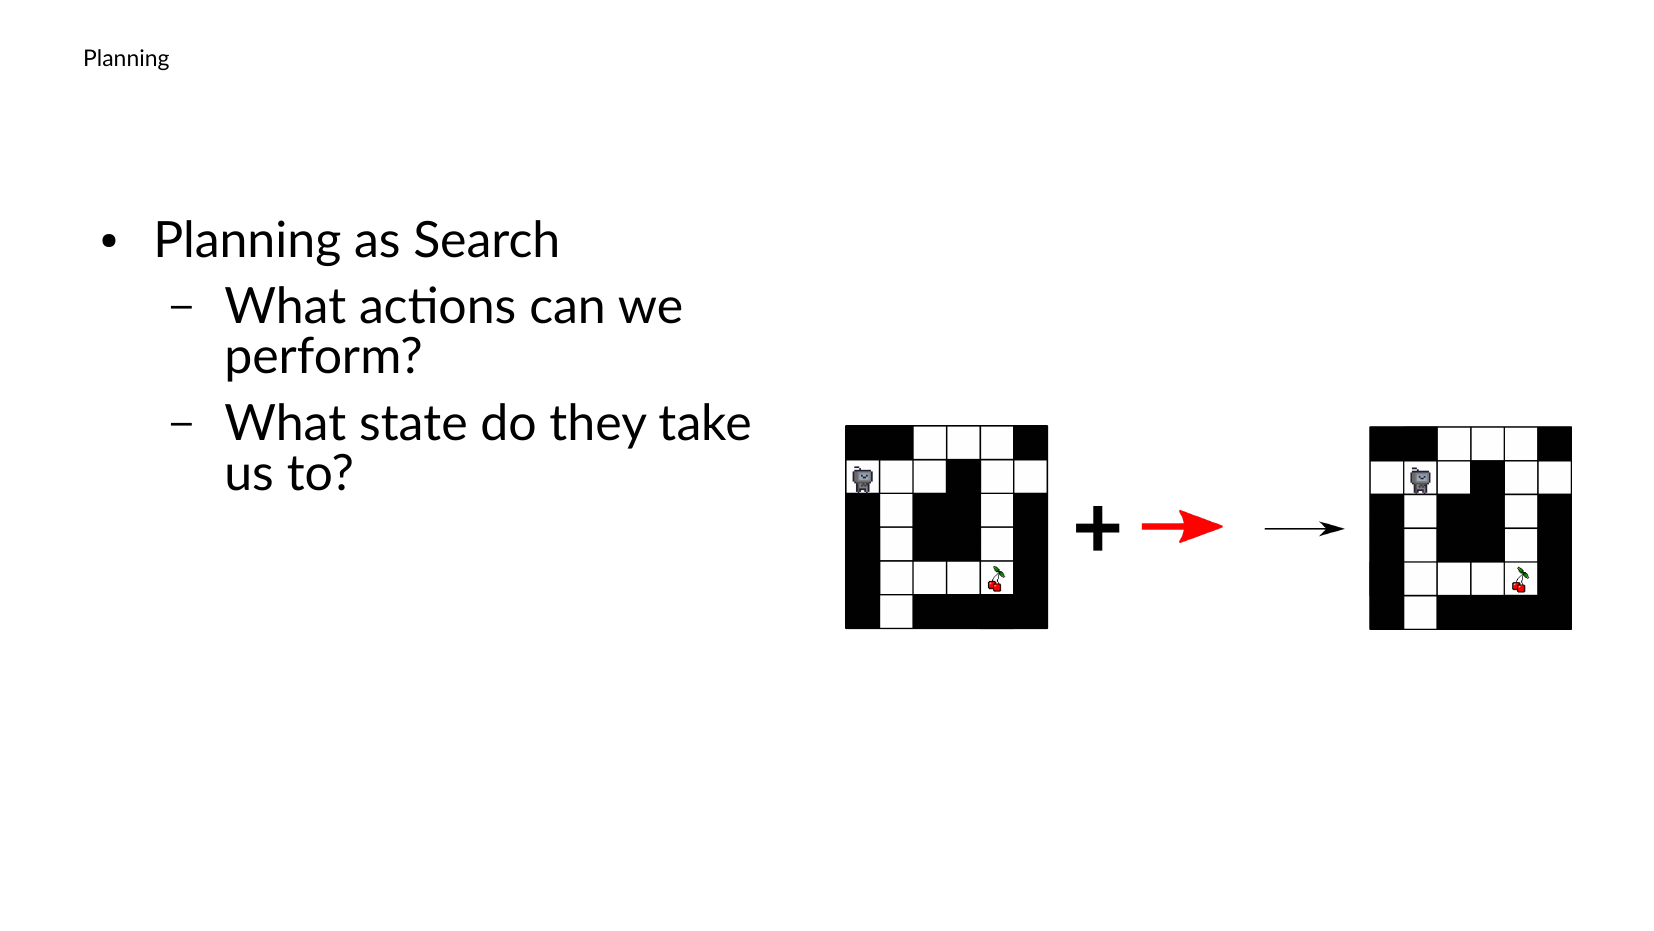

# Planning
Planning as Search
What actions can we perform?
What state do they take us to?